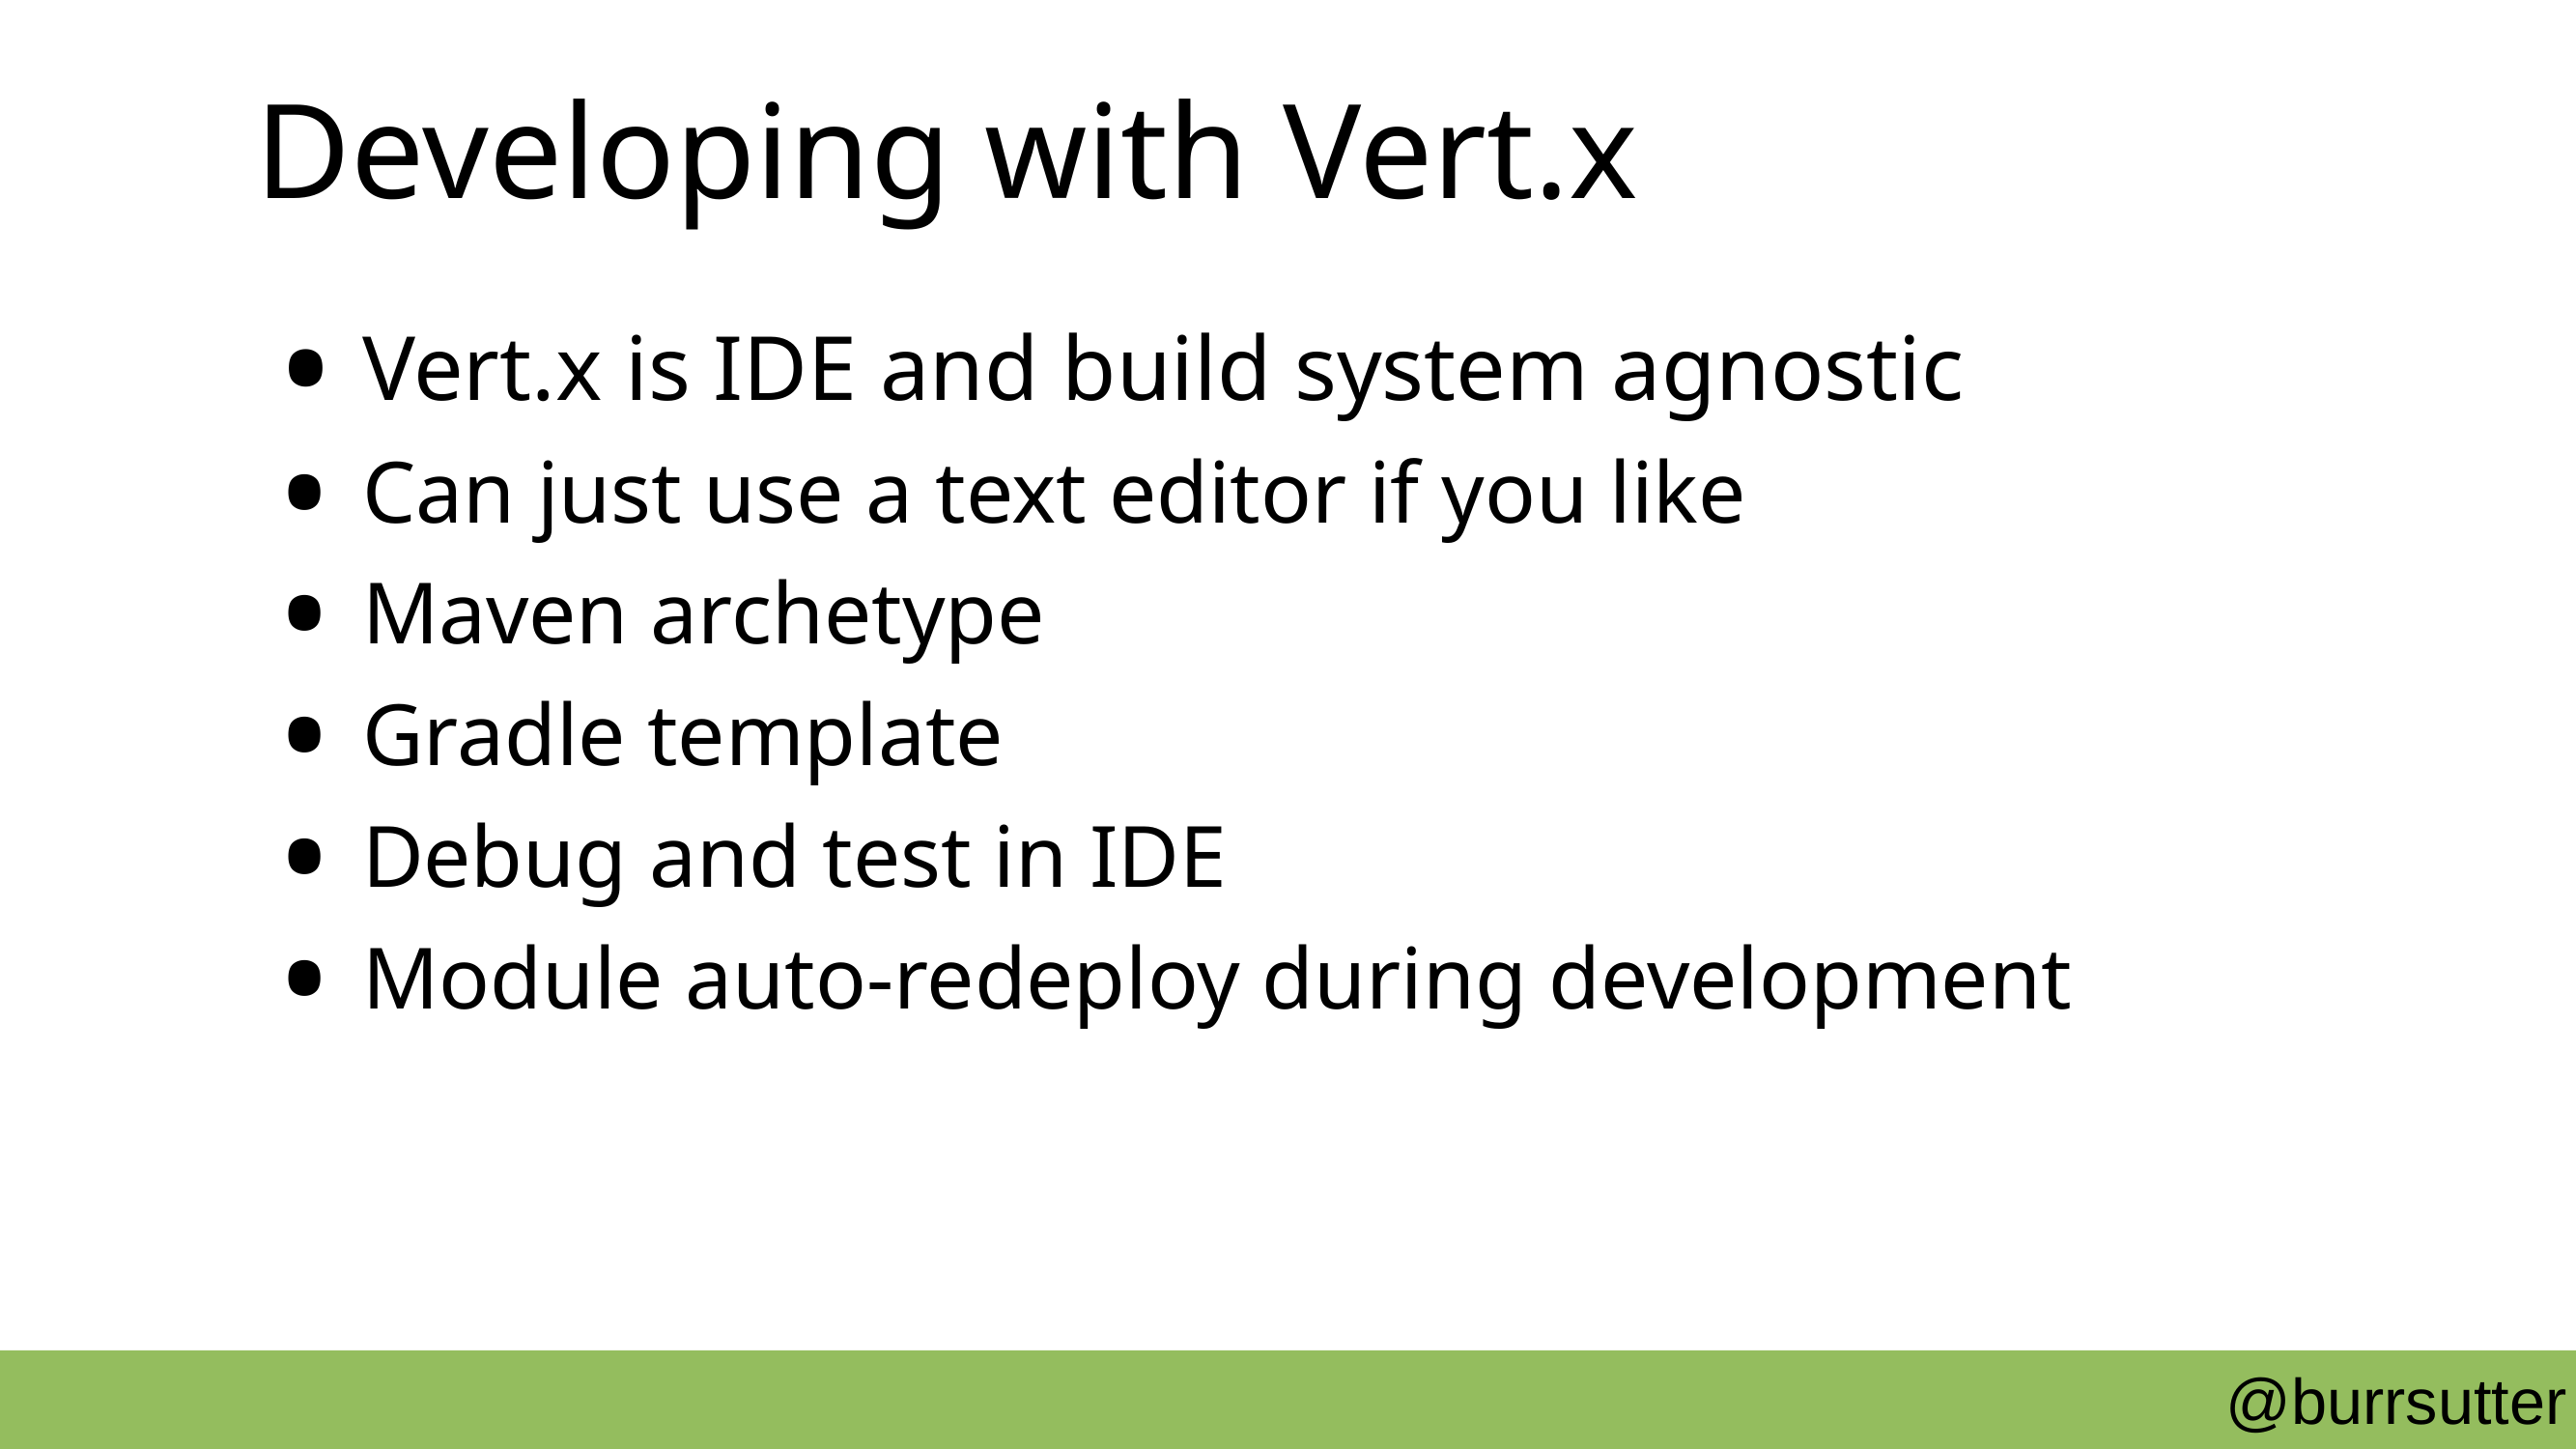

# Developing with Vert.x
Vert.x is IDE and build system agnostic
Can just use a text editor if you like
Maven archetype
Gradle template
Debug and test in IDE
Module auto-redeploy during development